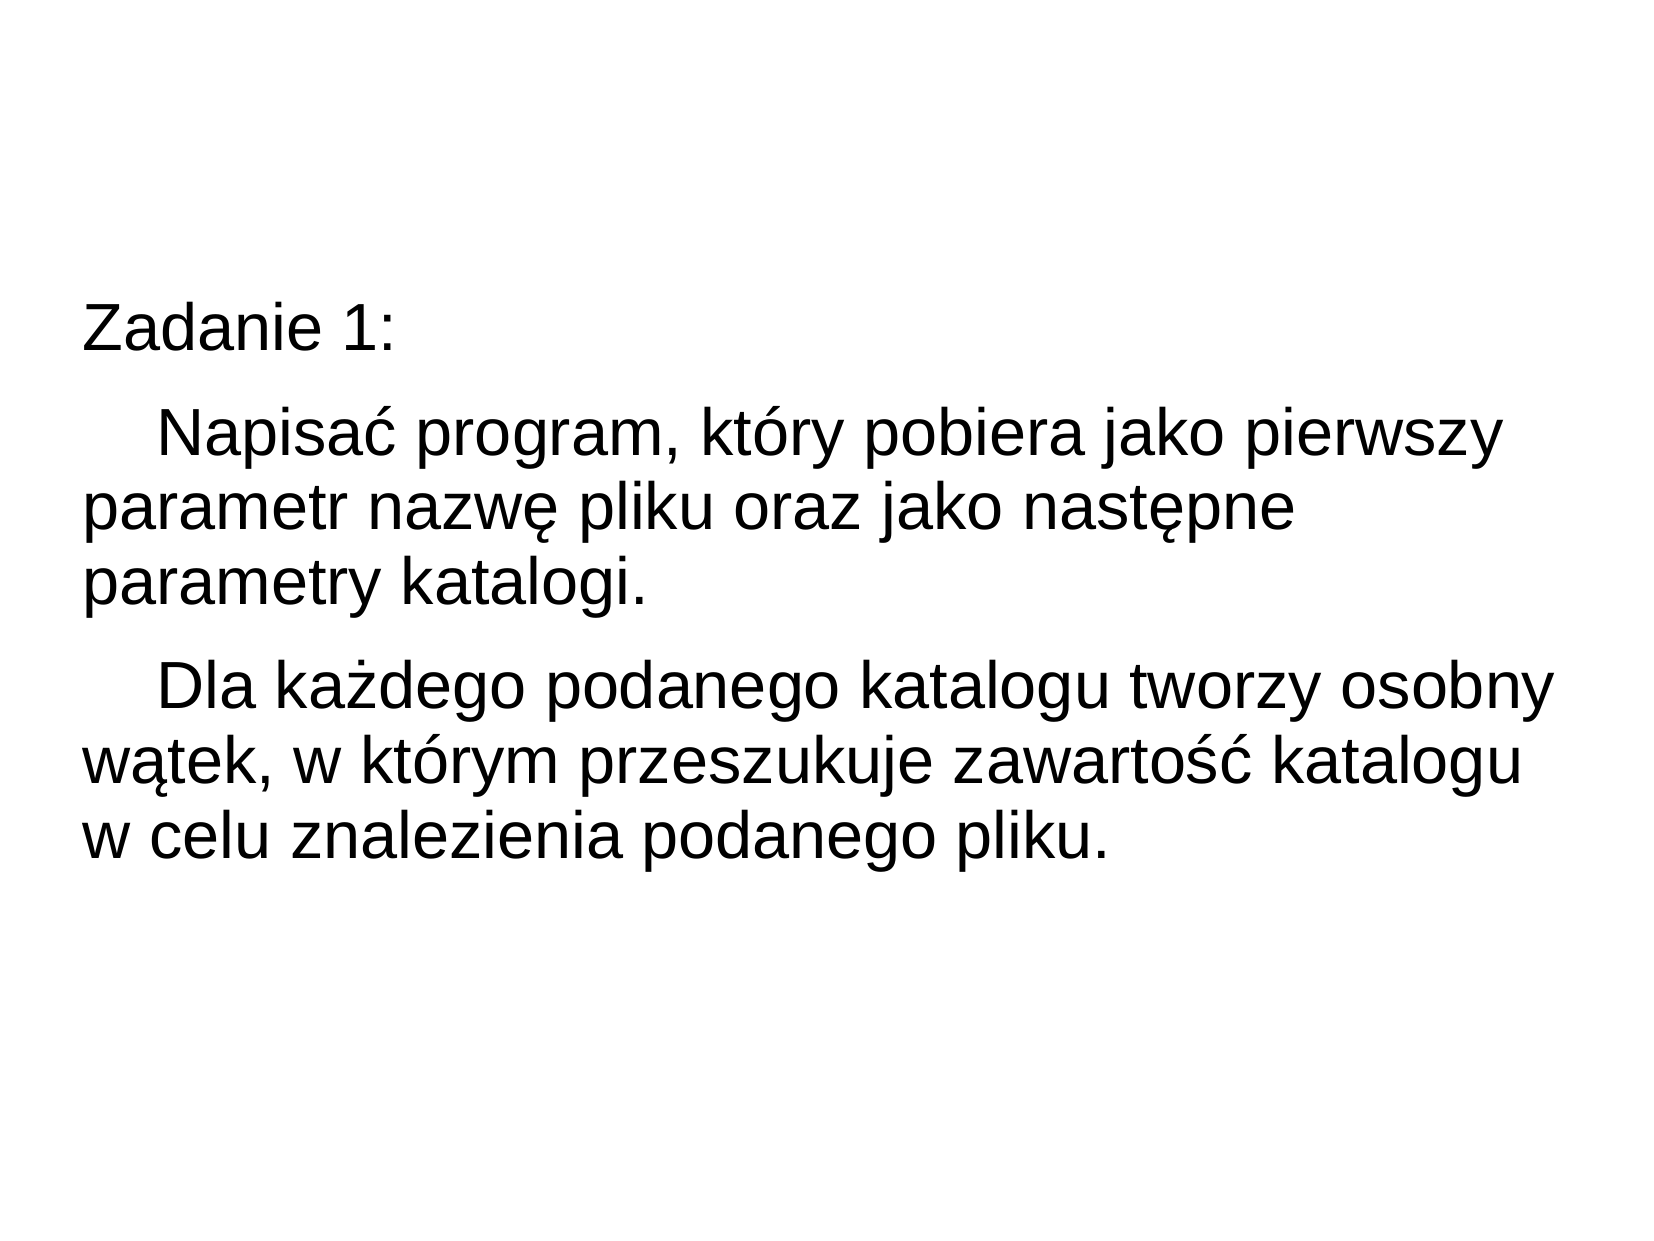

# Zadanie 1:
	Napisać program, który pobiera jako pierwszy parametr nazwę pliku oraz jako następne parametry katalogi.
	Dla każdego podanego katalogu tworzy osobny wątek, w którym przeszukuje zawartość katalogu w celu znalezienia podanego pliku.